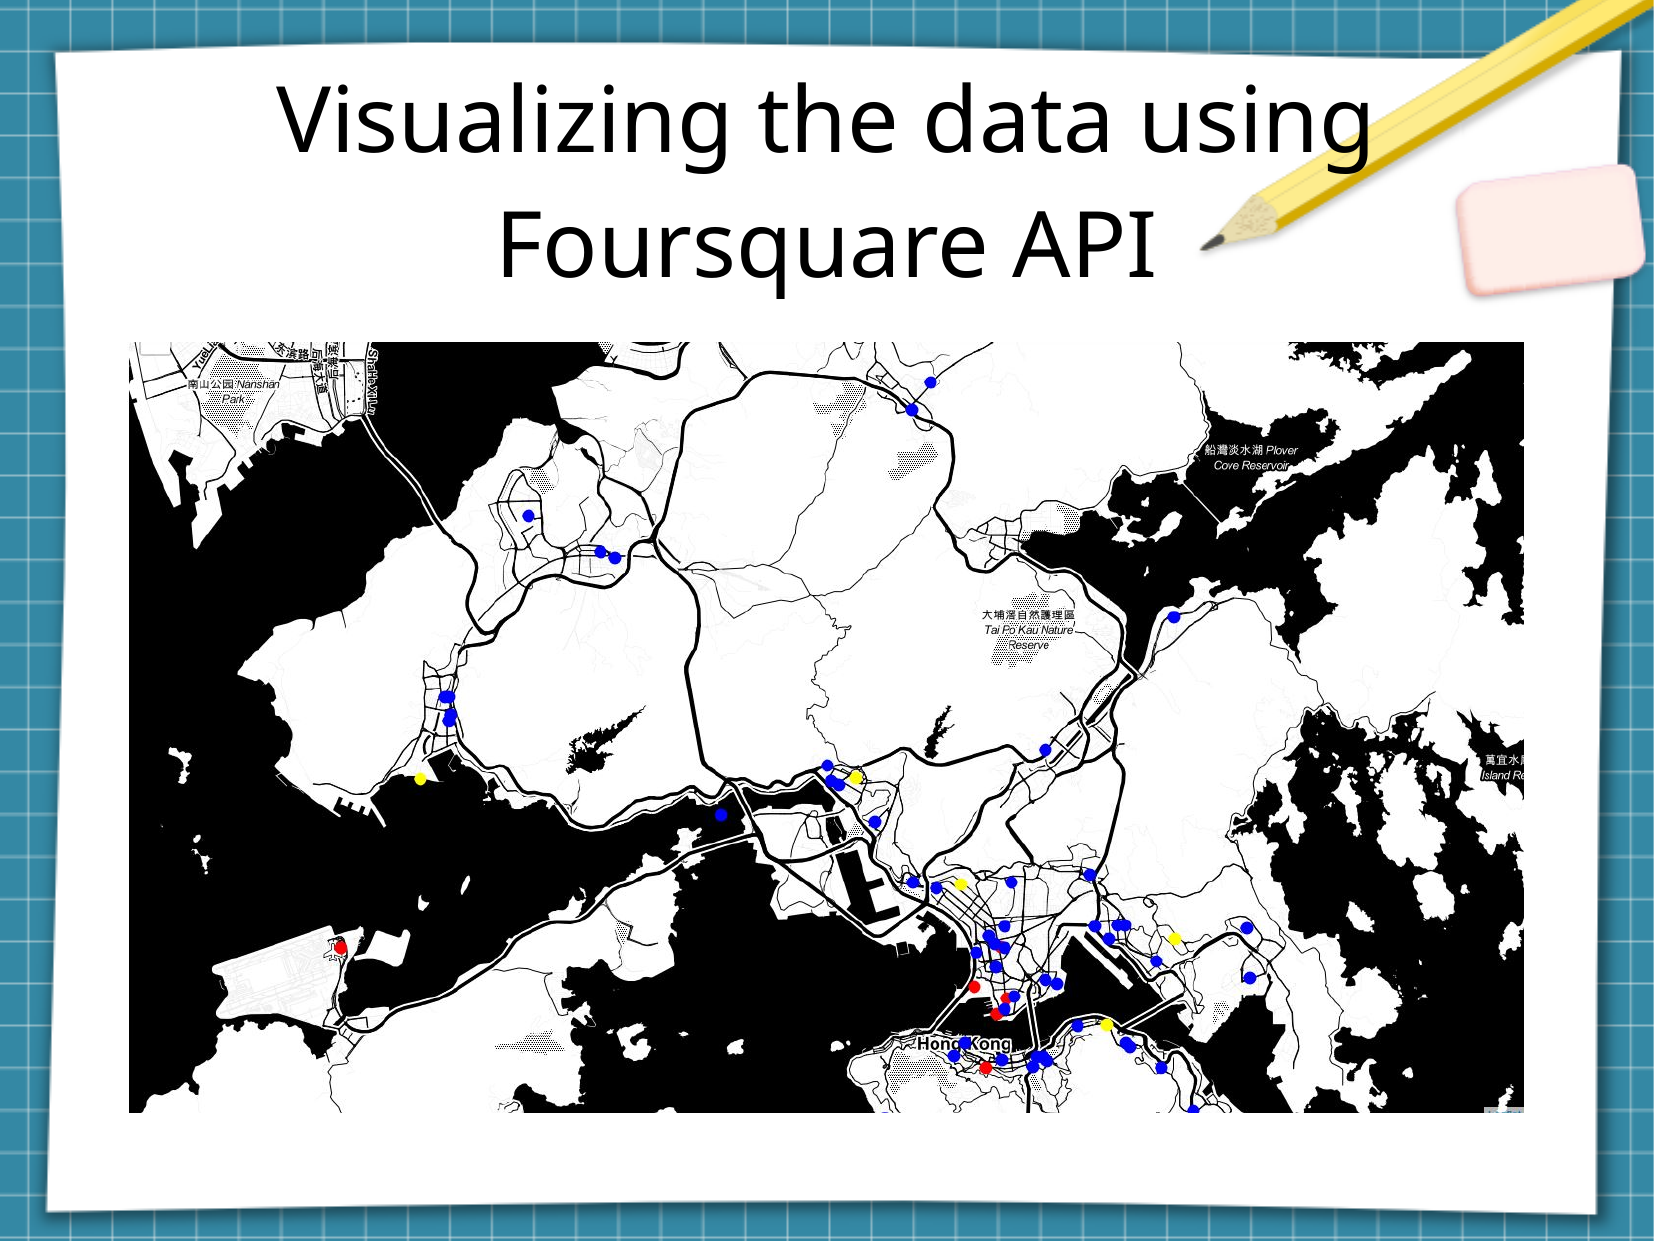

# Visualizing the data using Foursquare API